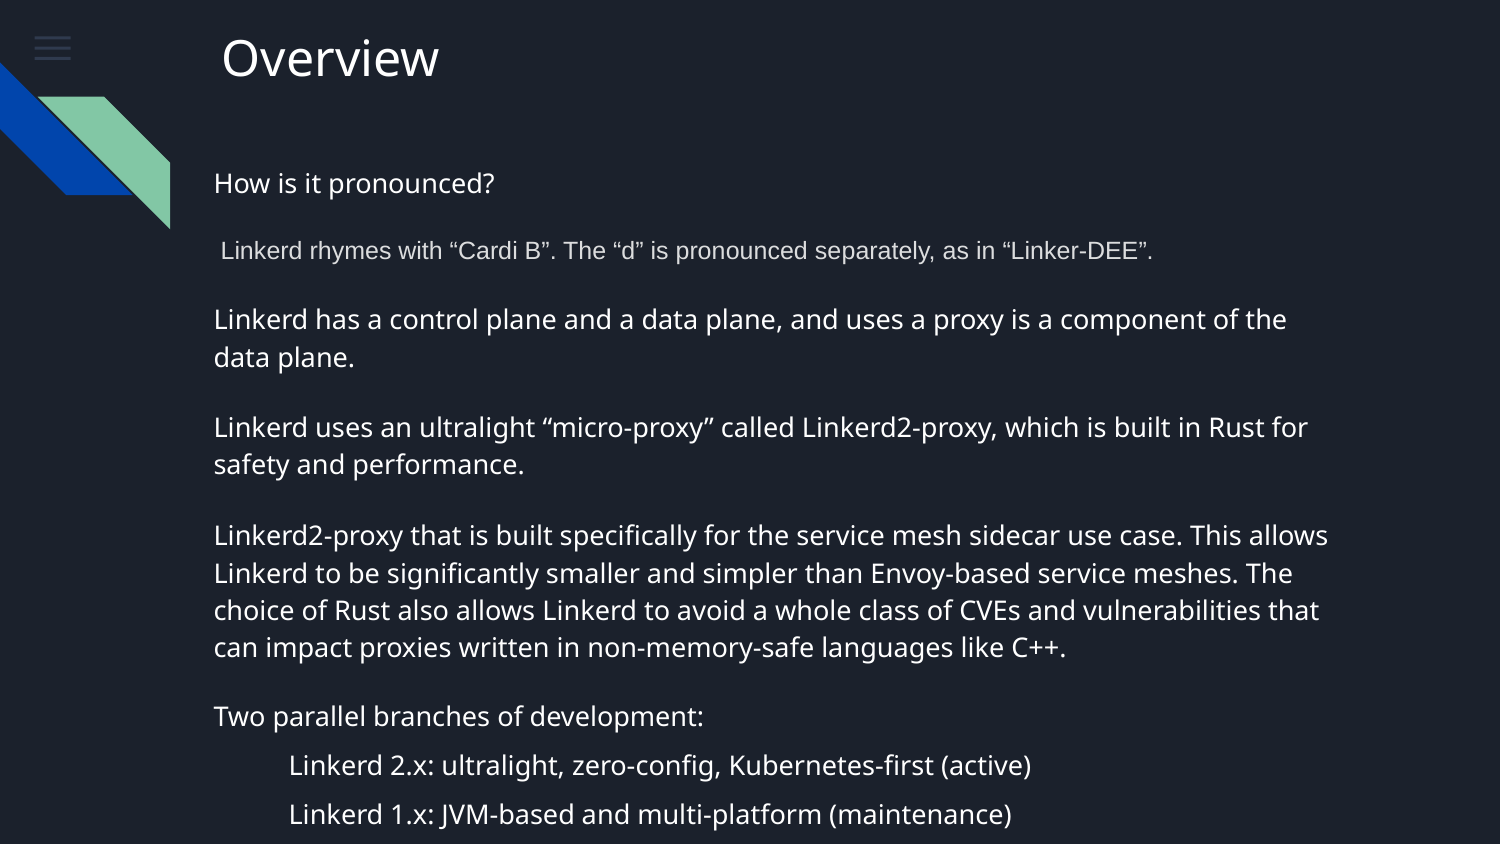

# Overview
How is it pronounced?
 Linkerd rhymes with “Cardi B”. The “d” is pronounced separately, as in “Linker-DEE”.
Linkerd has a control plane and a data plane, and uses a proxy is a component of the data plane.
Linkerd uses an ultralight “micro-proxy” called Linkerd2-proxy, which is built in Rust for safety and performance.
Linkerd2-proxy that is built specifically for the service mesh sidecar use case. This allows Linkerd to be significantly smaller and simpler than Envoy-based service meshes. The choice of Rust also allows Linkerd to avoid a whole class of CVEs and vulnerabilities that can impact proxies written in non-memory-safe languages like C++.
Two parallel branches of development:
Linkerd 2.x: ultralight, zero-config, Kubernetes-first (active)
Linkerd 1.x: JVM-based and multi-platform (maintenance)